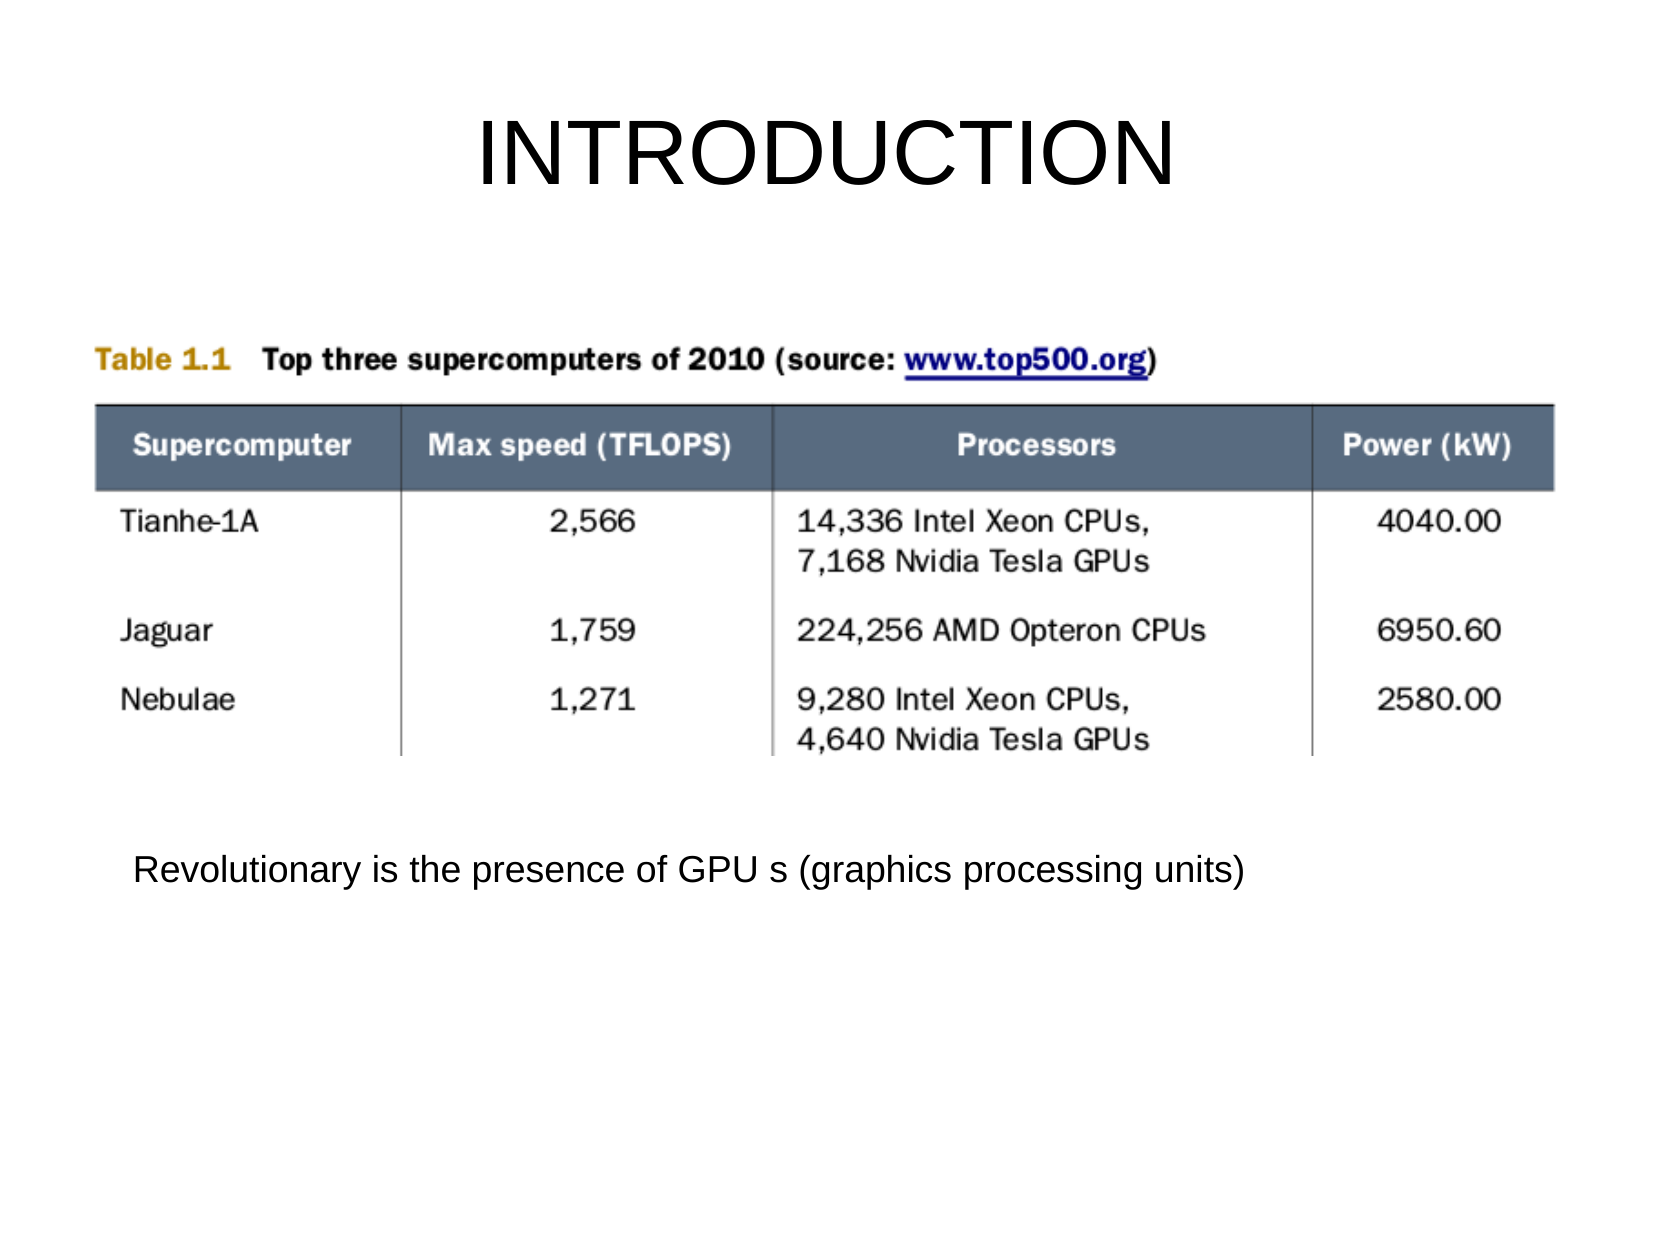

# INTRODUCTION
Revolutionary is the presence of GPU s (graphics processing units)